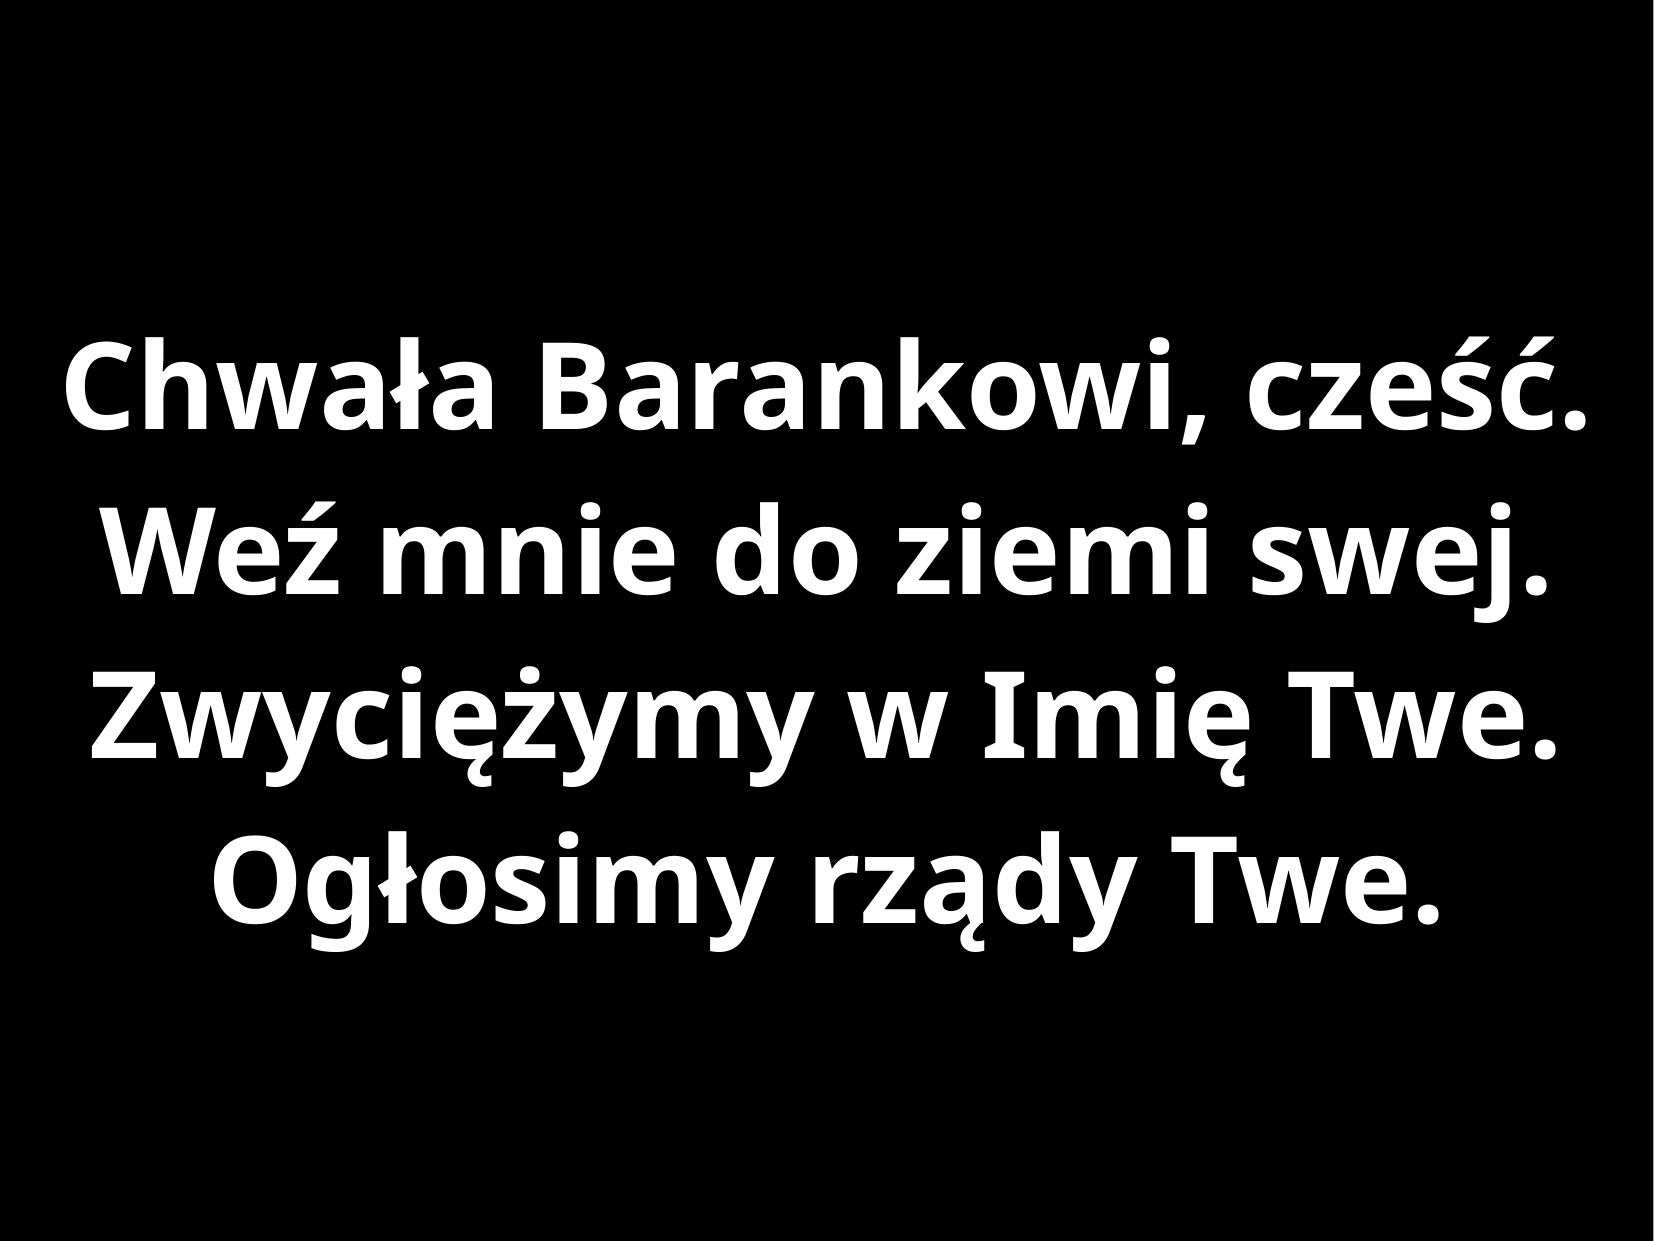

# Chwała Barankowi, cześć. Weź mnie do ziemi swej. Zwyciężymy w Imię Twe. Ogłosimy rządy Twe.